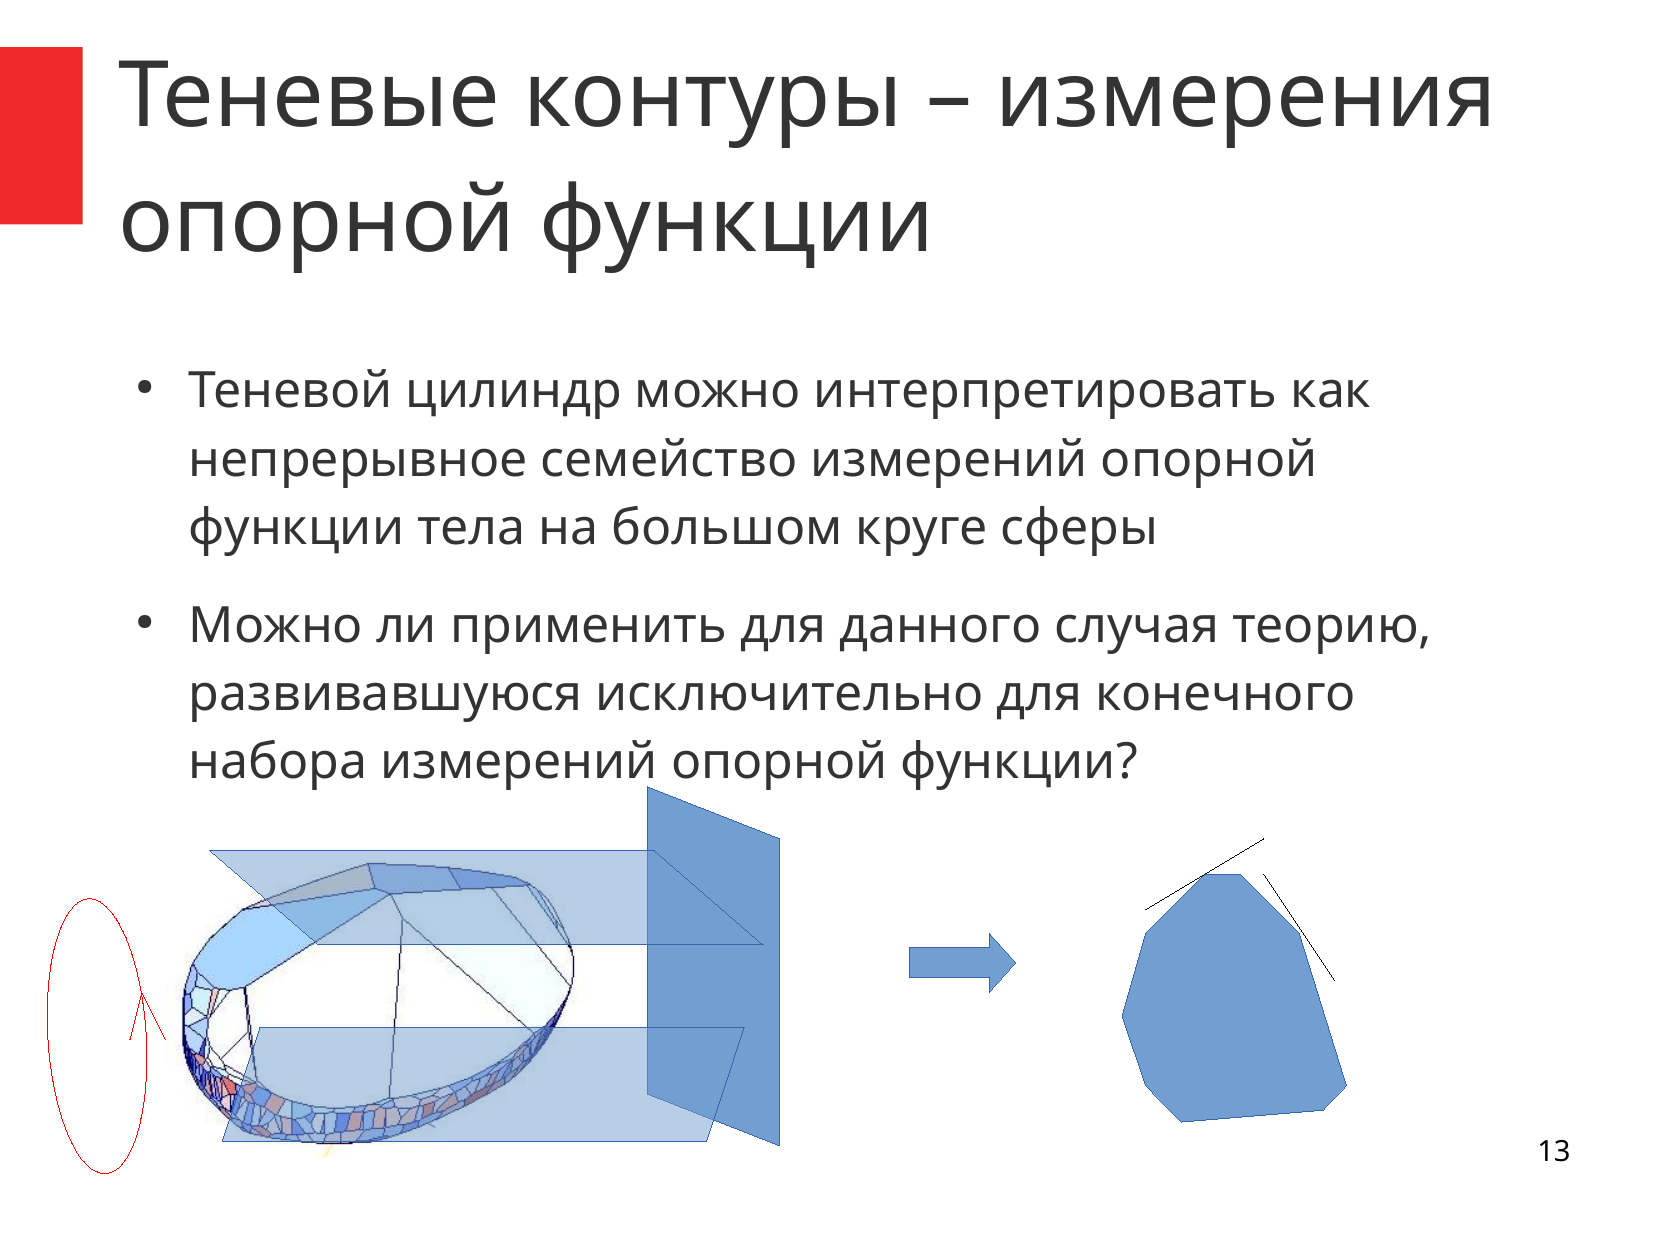

# Теневые контуры – измерения опорной функции
Теневой цилиндр можно интерпретировать как непрерывное семейство измерений опорной функции тела на большом круге сферы
Можно ли применить для данного случая теорию, развивавшуюся исключительно для конечного набора измерений опорной функции?
13